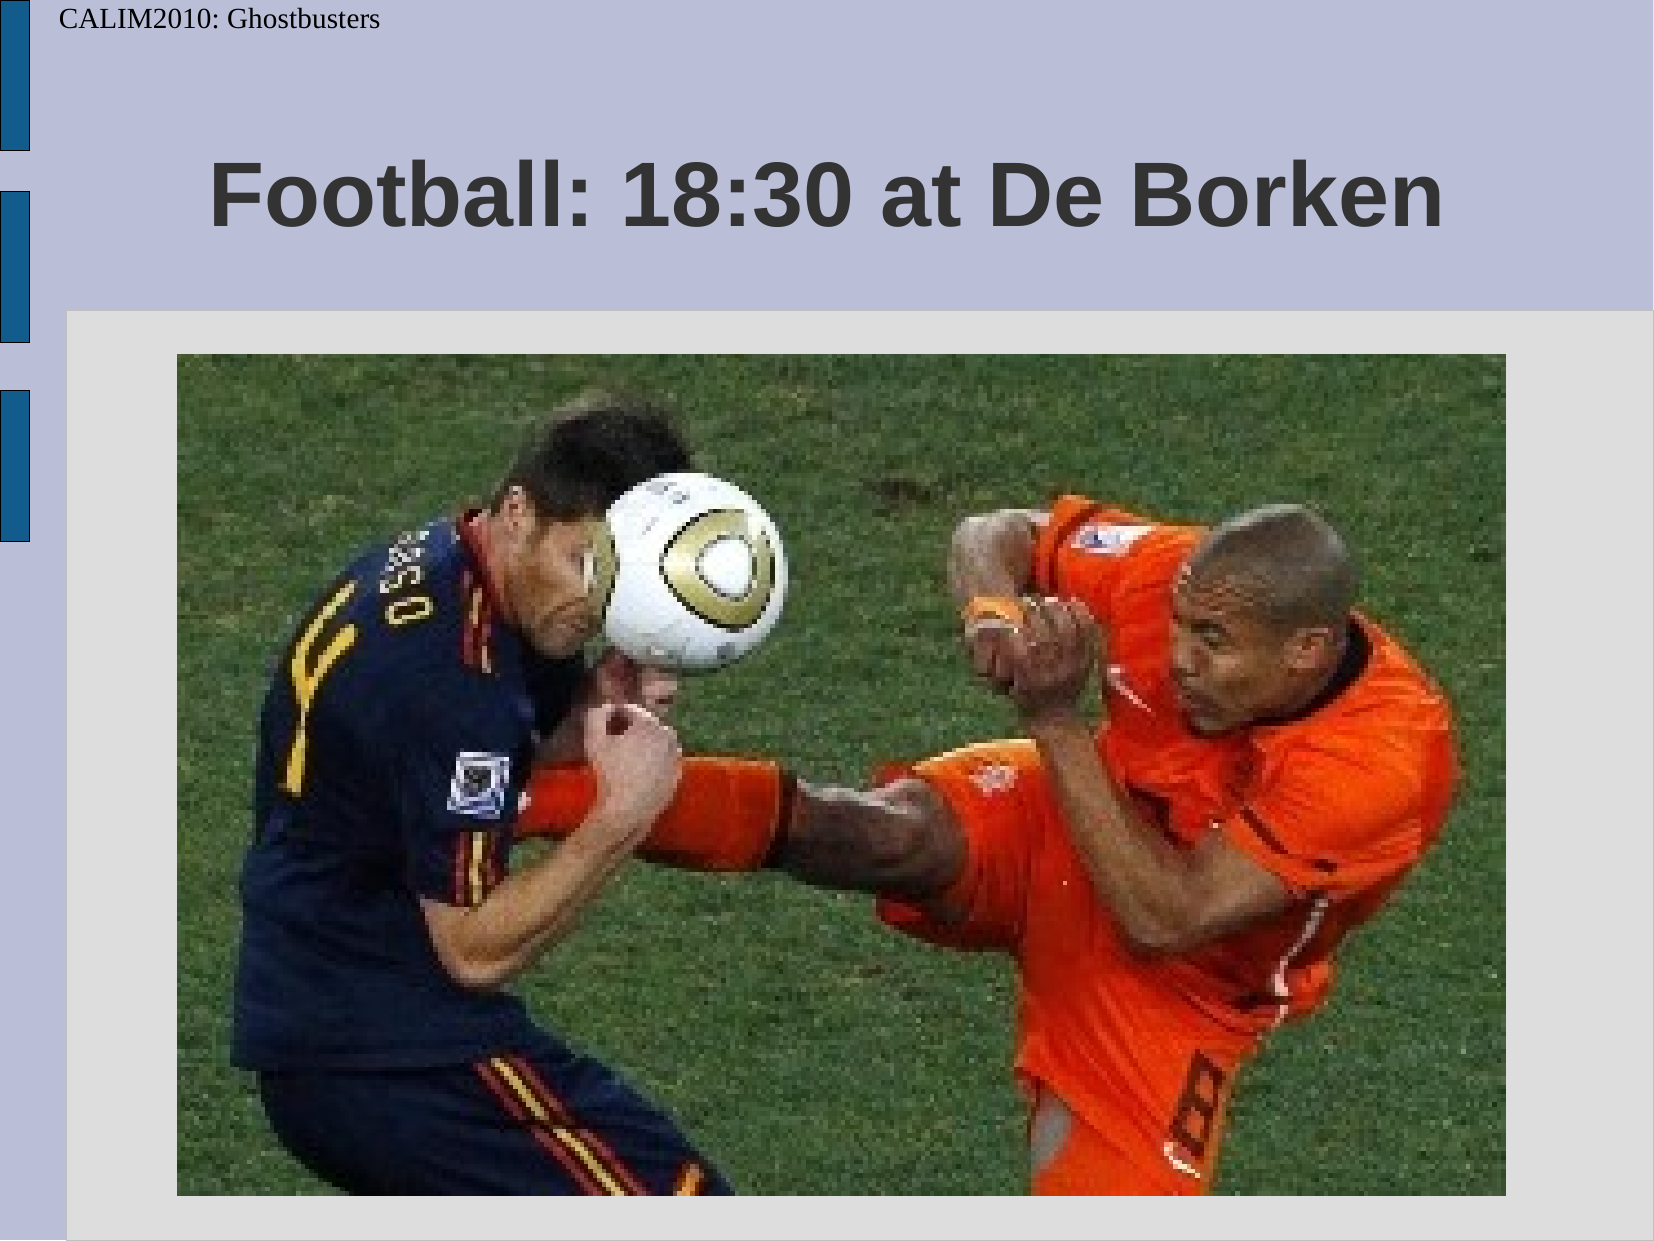

CALIM2010: Ghostbusters
# Football: 18:30 at De Borken